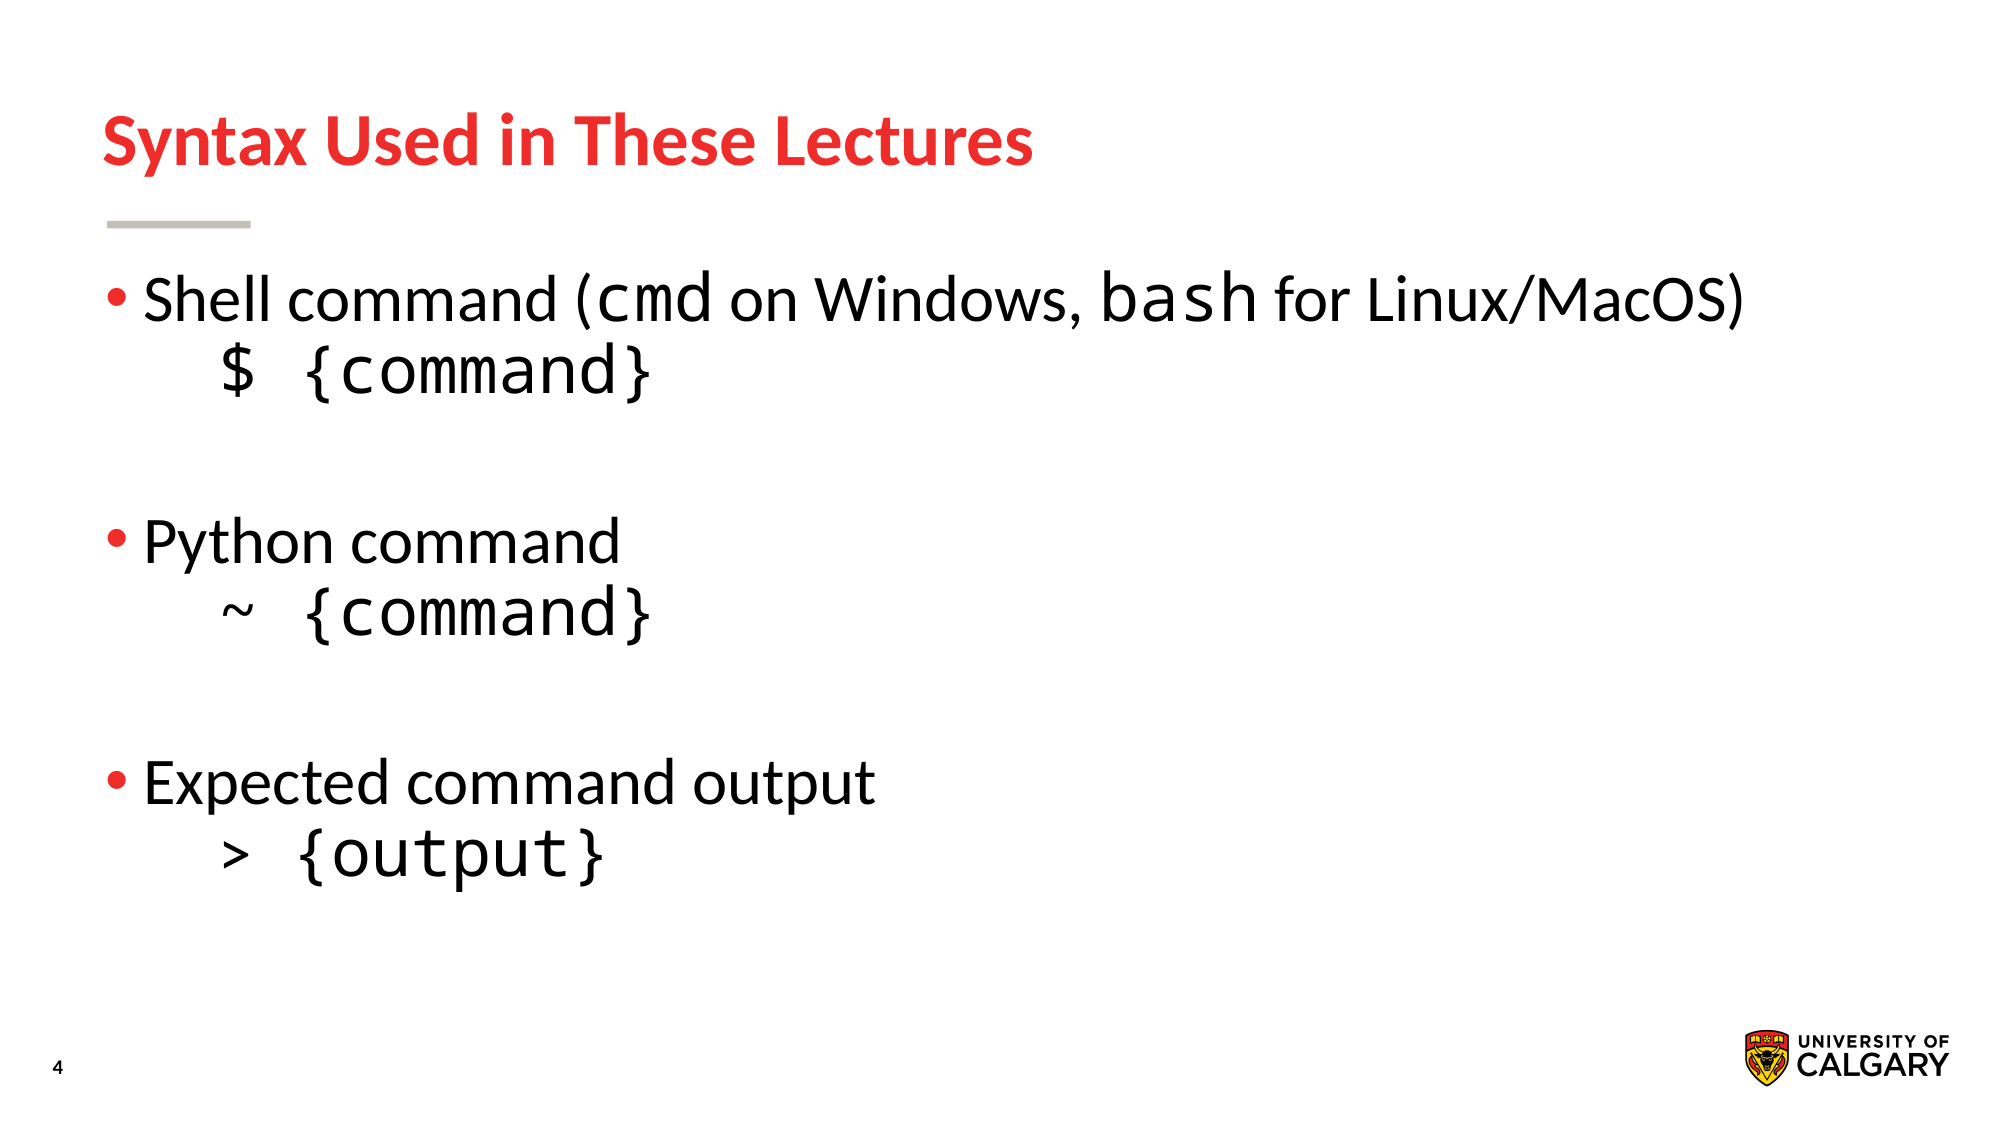

# Syntax Used in These Lectures
Shell command (cmd on Windows, bash for Linux/MacOS)
	$ {command}
Python command
	~ {command}
Expected command output
	> {output}